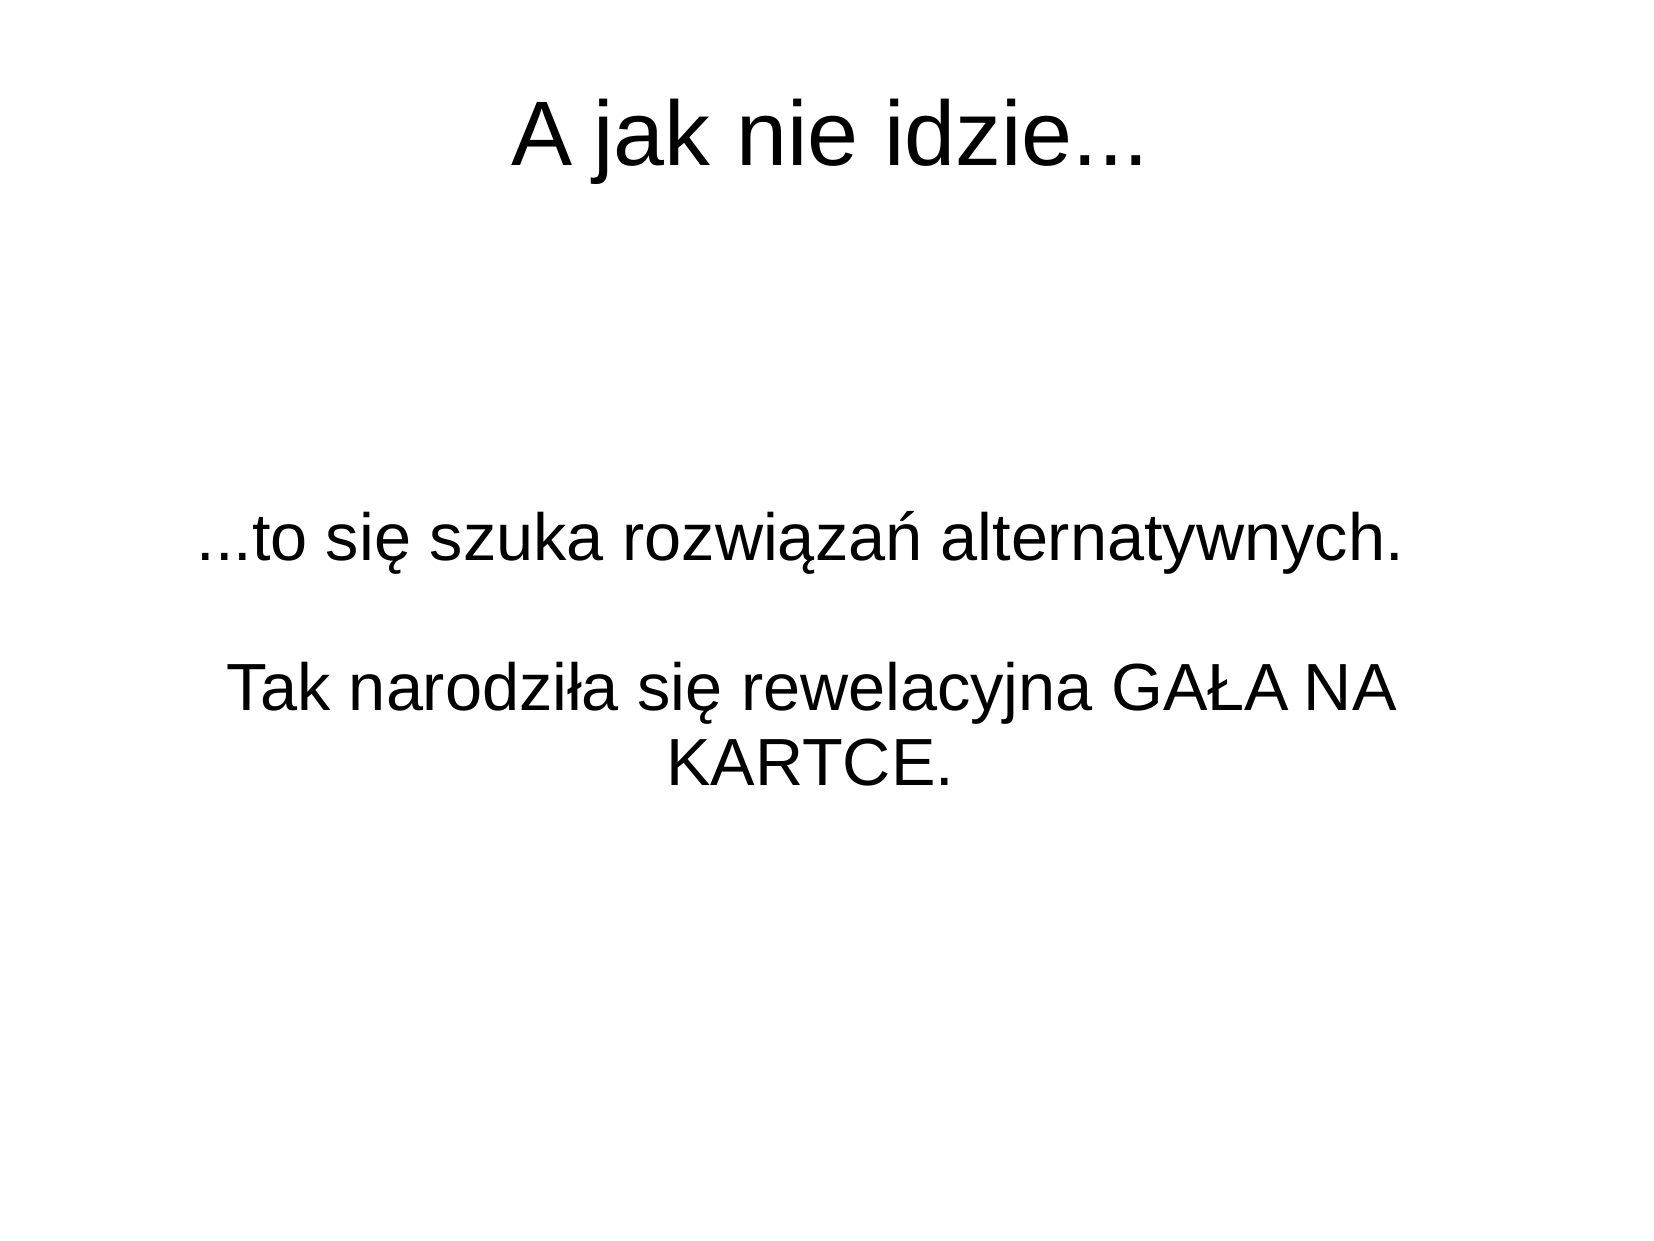

# A jak nie idzie...
...to się szuka rozwiązań alternatywnych.
Tak narodziła się rewelacyjna GAŁA NA KARTCE.